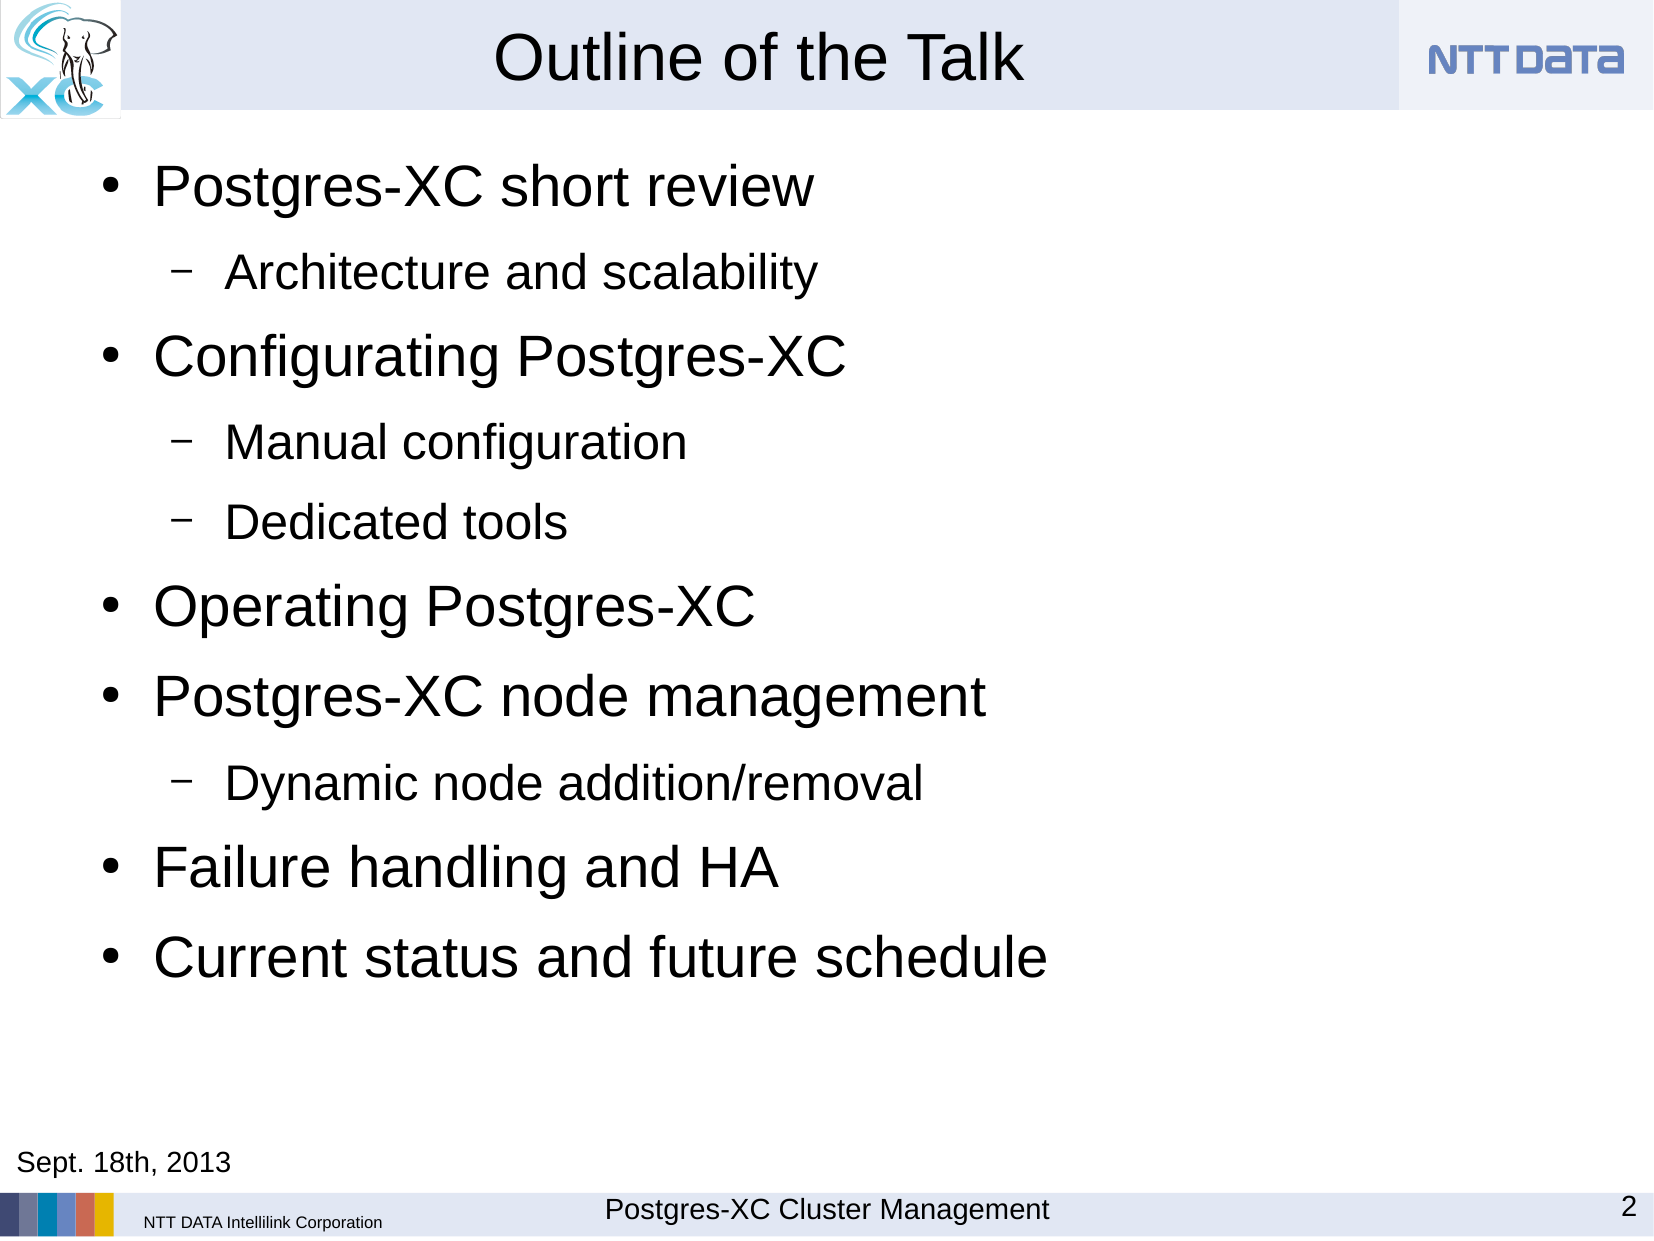

# Outline of the Talk
Postgres-XC short review
Architecture and scalability
Configurating Postgres-XC
Manual configuration
Dedicated tools
Operating Postgres-XC
Postgres-XC node management
Dynamic node addition/removal
Failure handling and HA
Current status and future schedule
Sept. 18th, 2013
2
Postgres-XC Cluster Management